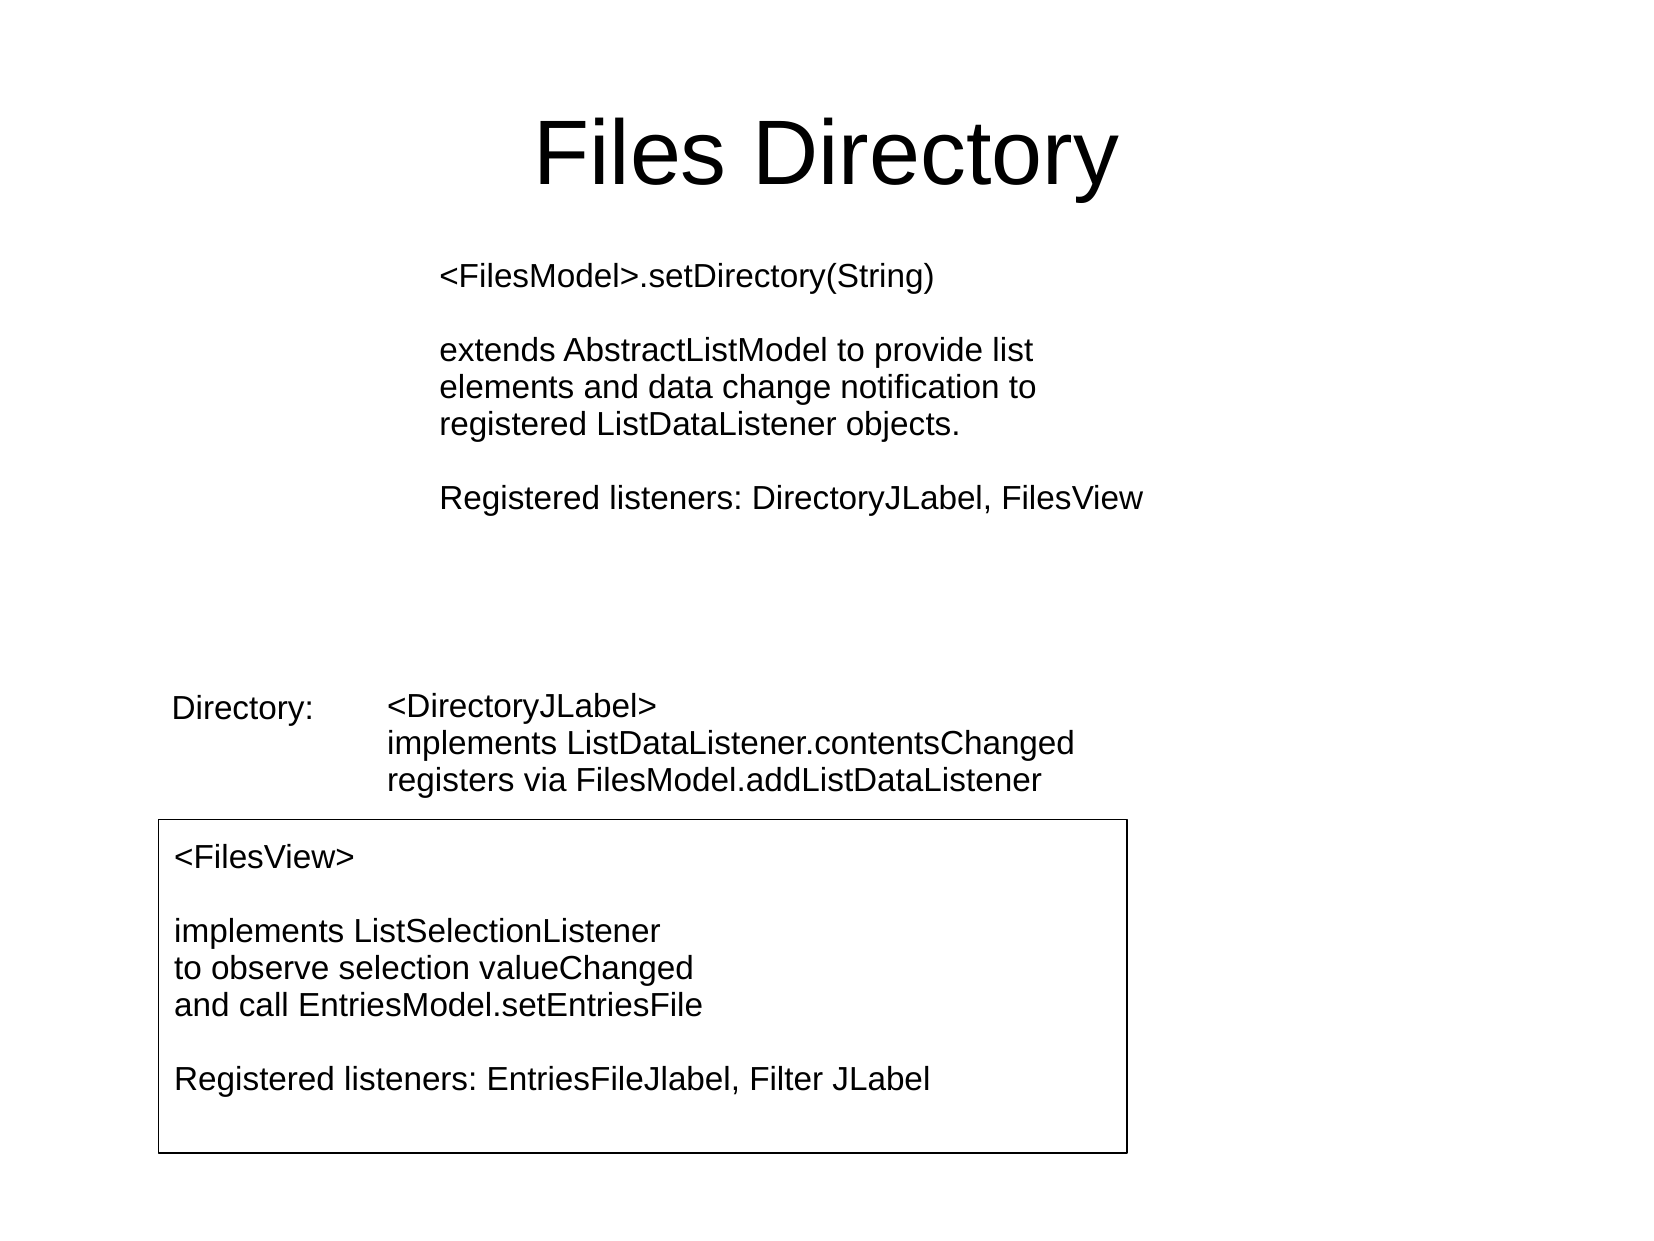

# Files Directory
<FilesModel>.setDirectory(String)
extends AbstractListModel to provide list elements and data change notification to registered ListDataListener objects.
Registered listeners: DirectoryJLabel, FilesView
<DirectoryJLabel>
implements ListDataListener.contentsChanged
registers via FilesModel.addListDataListener
Directory:
<FilesView>
implements ListSelectionListener
to observe selection valueChanged
and call EntriesModel.setEntriesFile
Registered listeners: EntriesFileJlabel, Filter JLabel